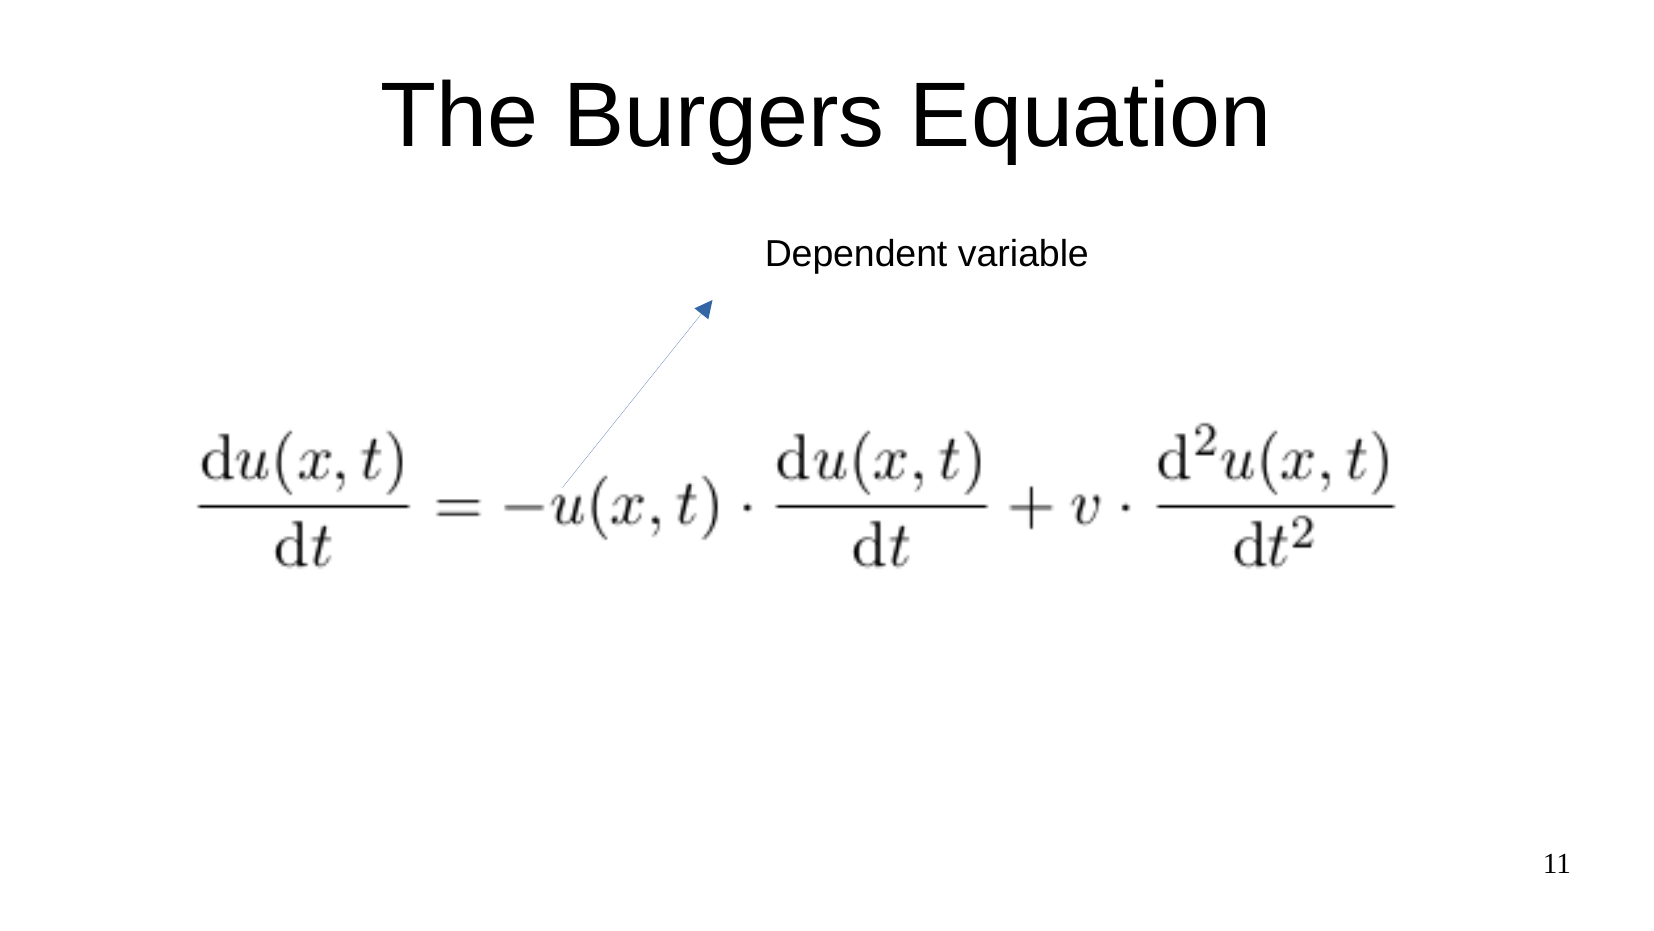

# The Burgers Equation
Dependent variable
11